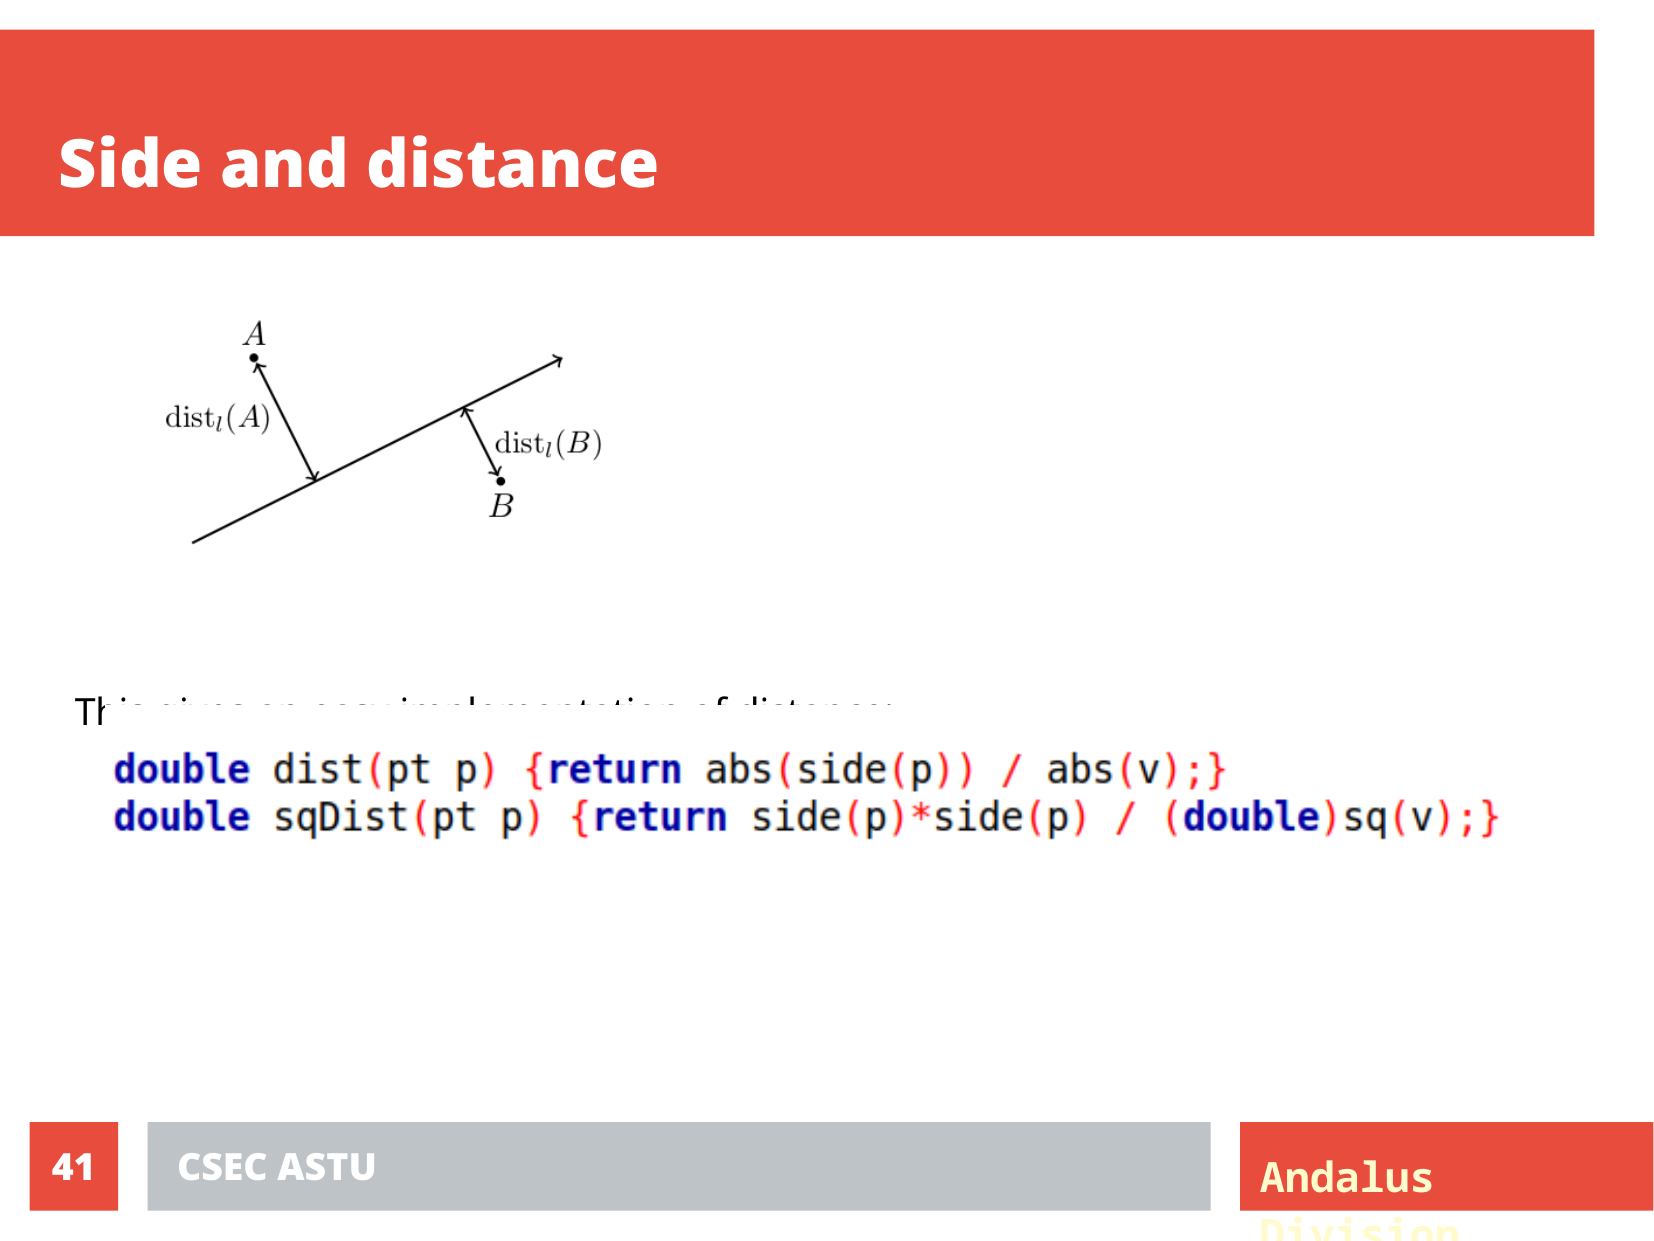

# Side and distance
This gives an easy implementation of distance:
41
CSEC ASTU
Andalus Division